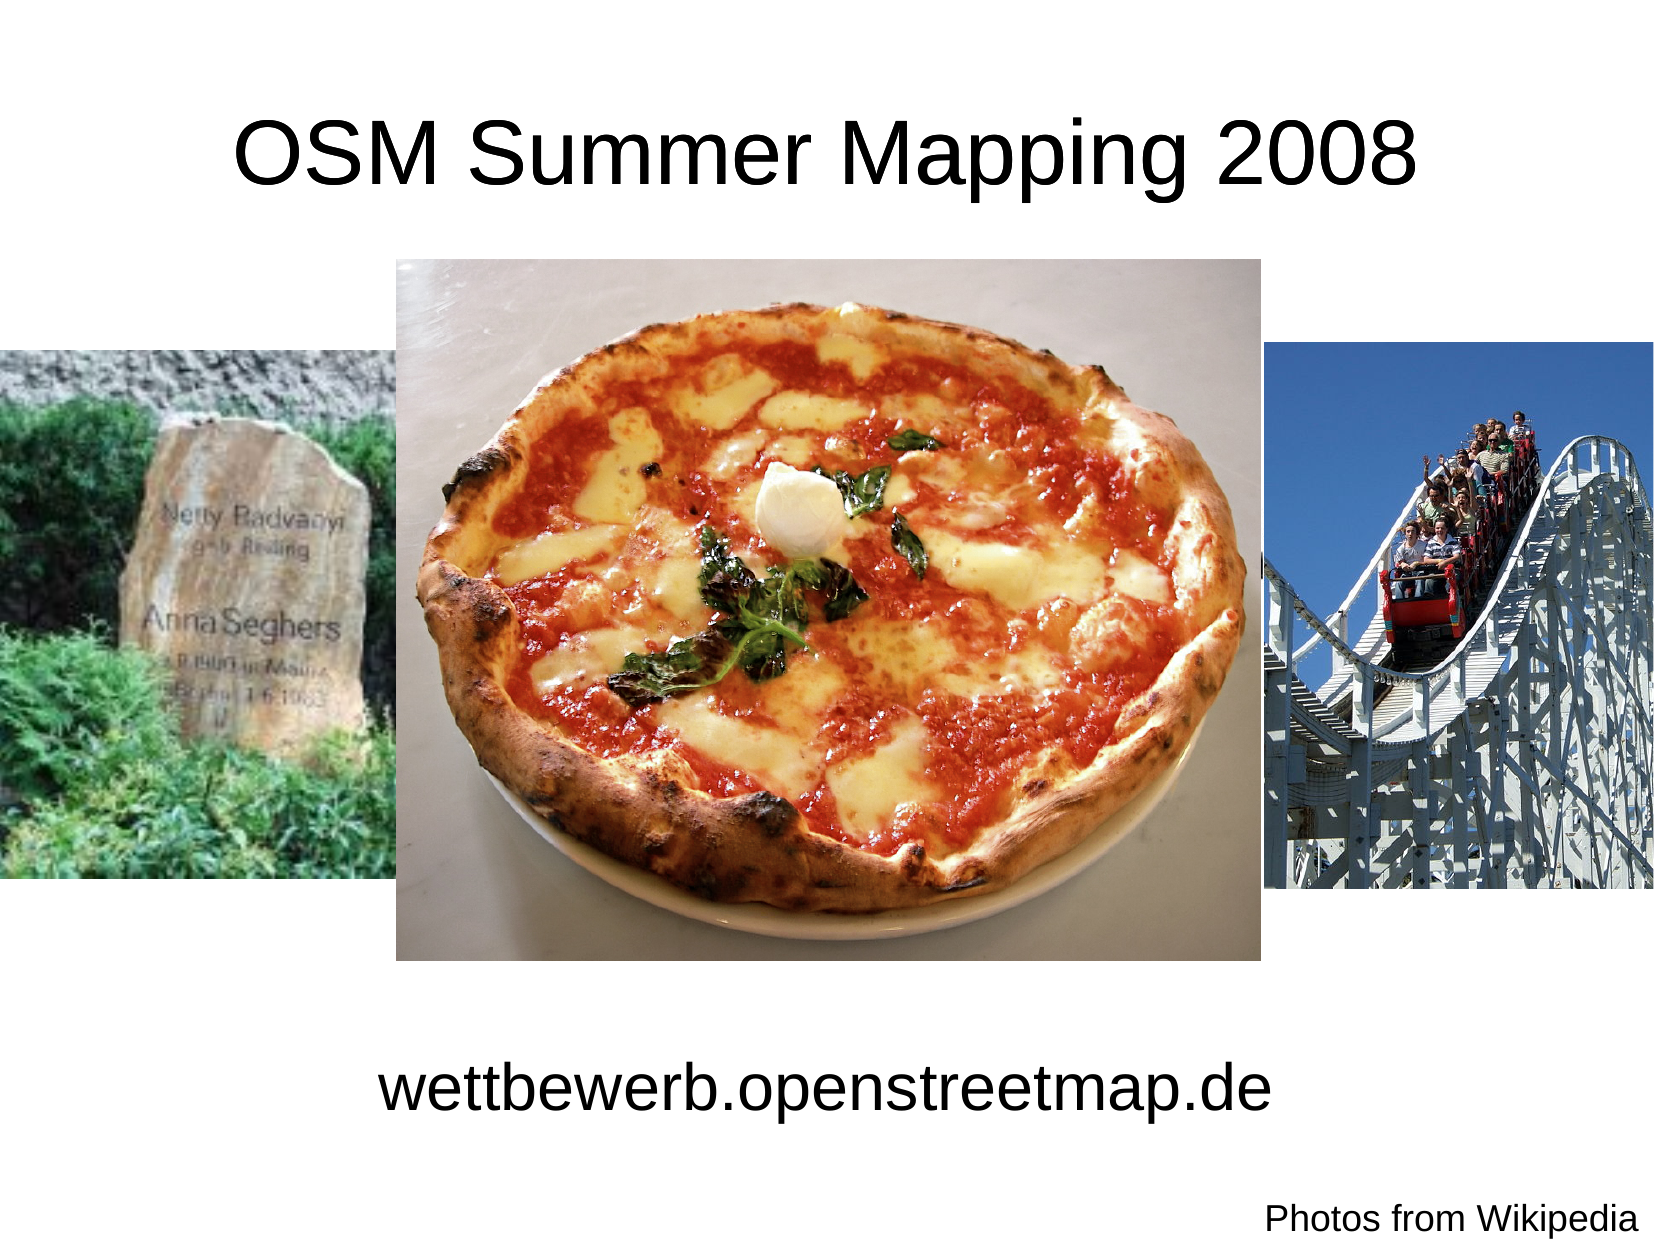

# OSM Summer Mapping 2008
OSM Summer Mapping 2008
wettbewerb.openstreetmap.de
Photos from Wikipedia